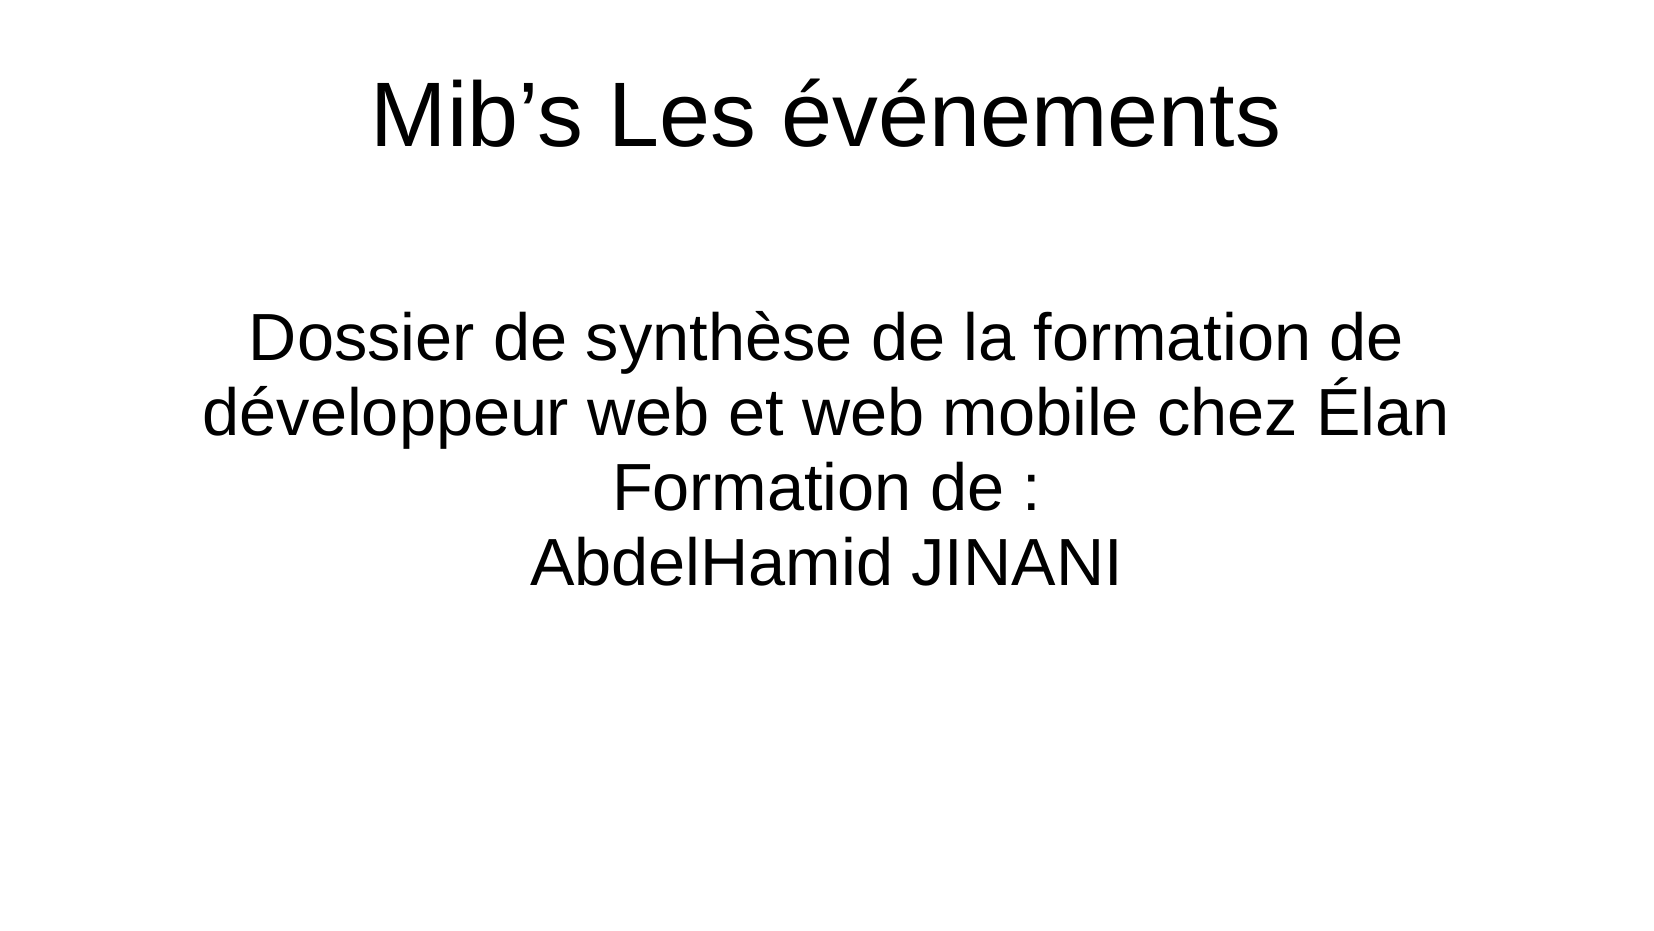

# Mib’s Les événements
Dossier de synthèse de la formation de développeur web et web mobile chez Élan Formation de :
AbdelHamid JINANI